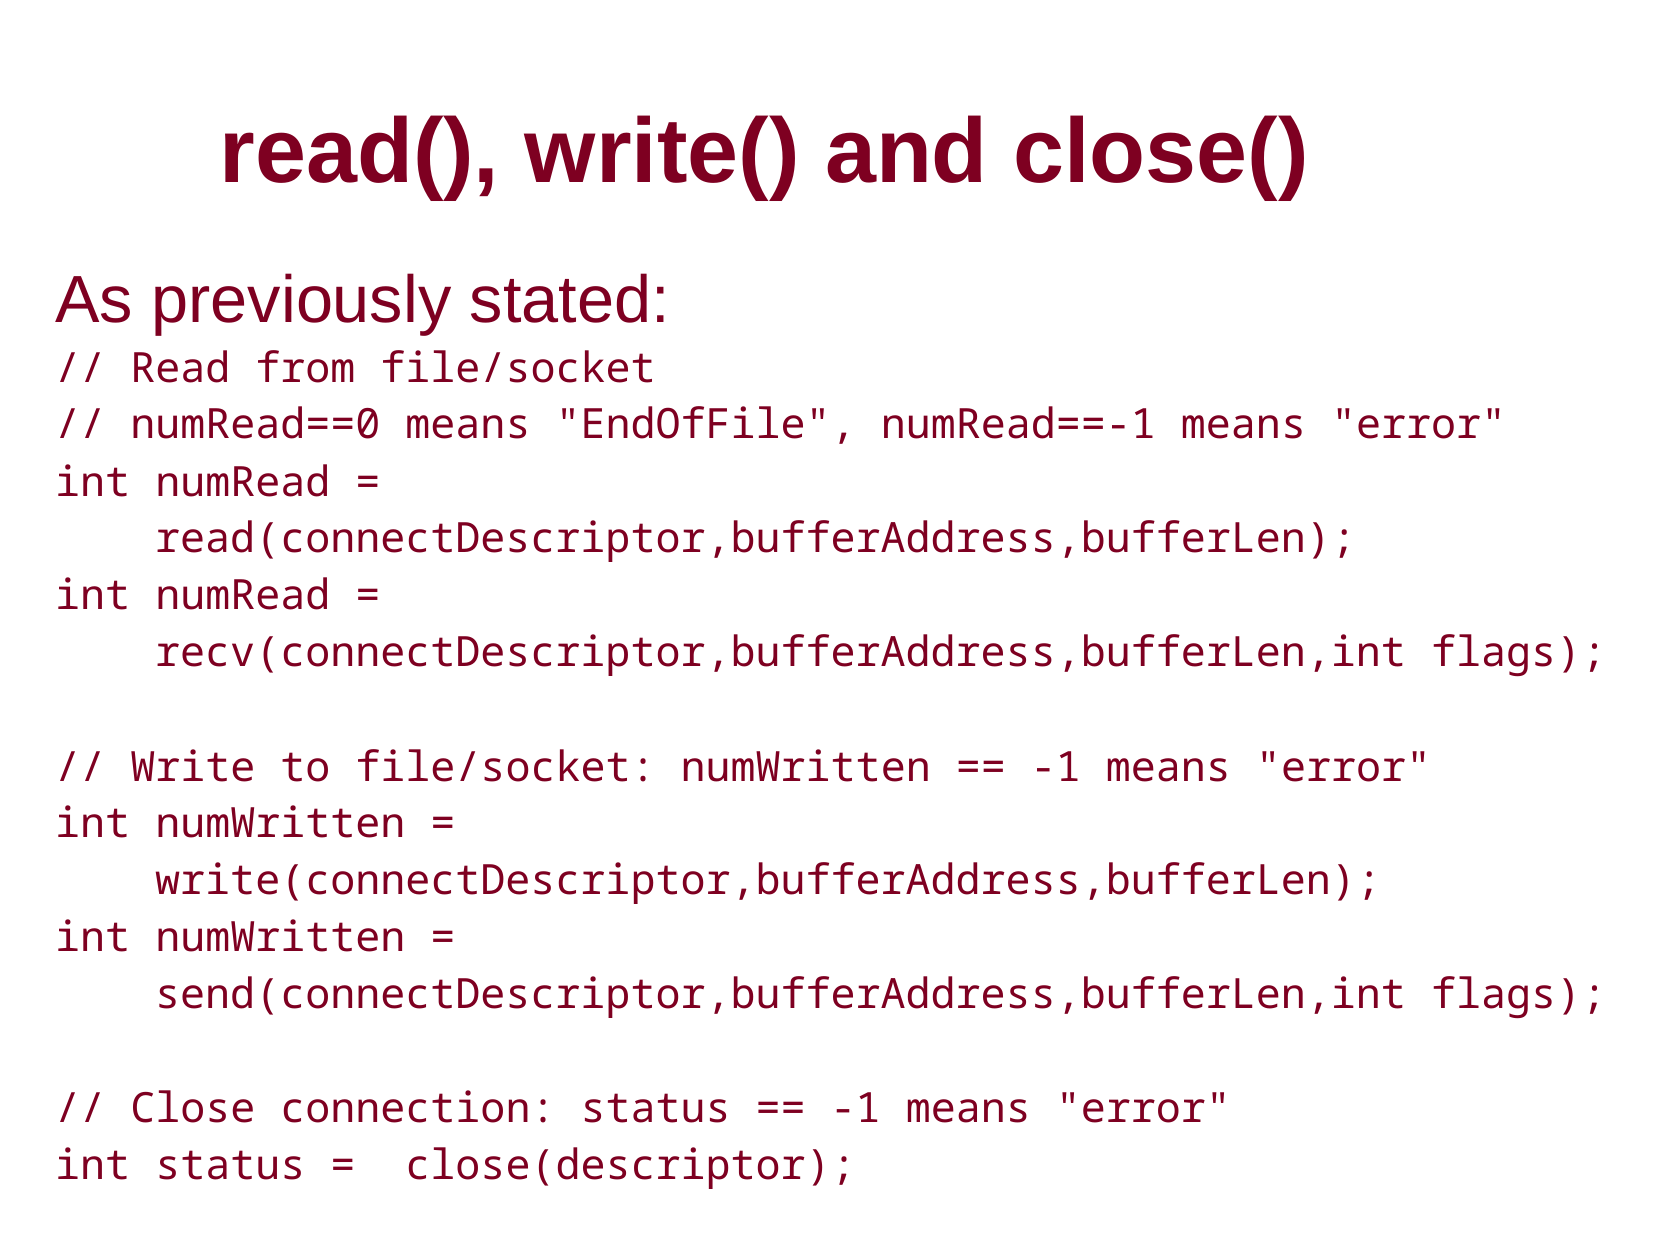

# read(), write() and close()
As previously stated:
// Read from file/socket
// numRead==0 means "EndOfFile", numRead==-1 means "error"
int numRead =
 read(connectDescriptor,bufferAddress,bufferLen);
int numRead =
 recv(connectDescriptor,bufferAddress,bufferLen,int flags);
// Write to file/socket: numWritten == -1 means "error"
int numWritten =
 write(connectDescriptor,bufferAddress,bufferLen);
int numWritten =
 send(connectDescriptor,bufferAddress,bufferLen,int flags);
// Close connection: status == -1 means "error"
int status = close(descriptor);